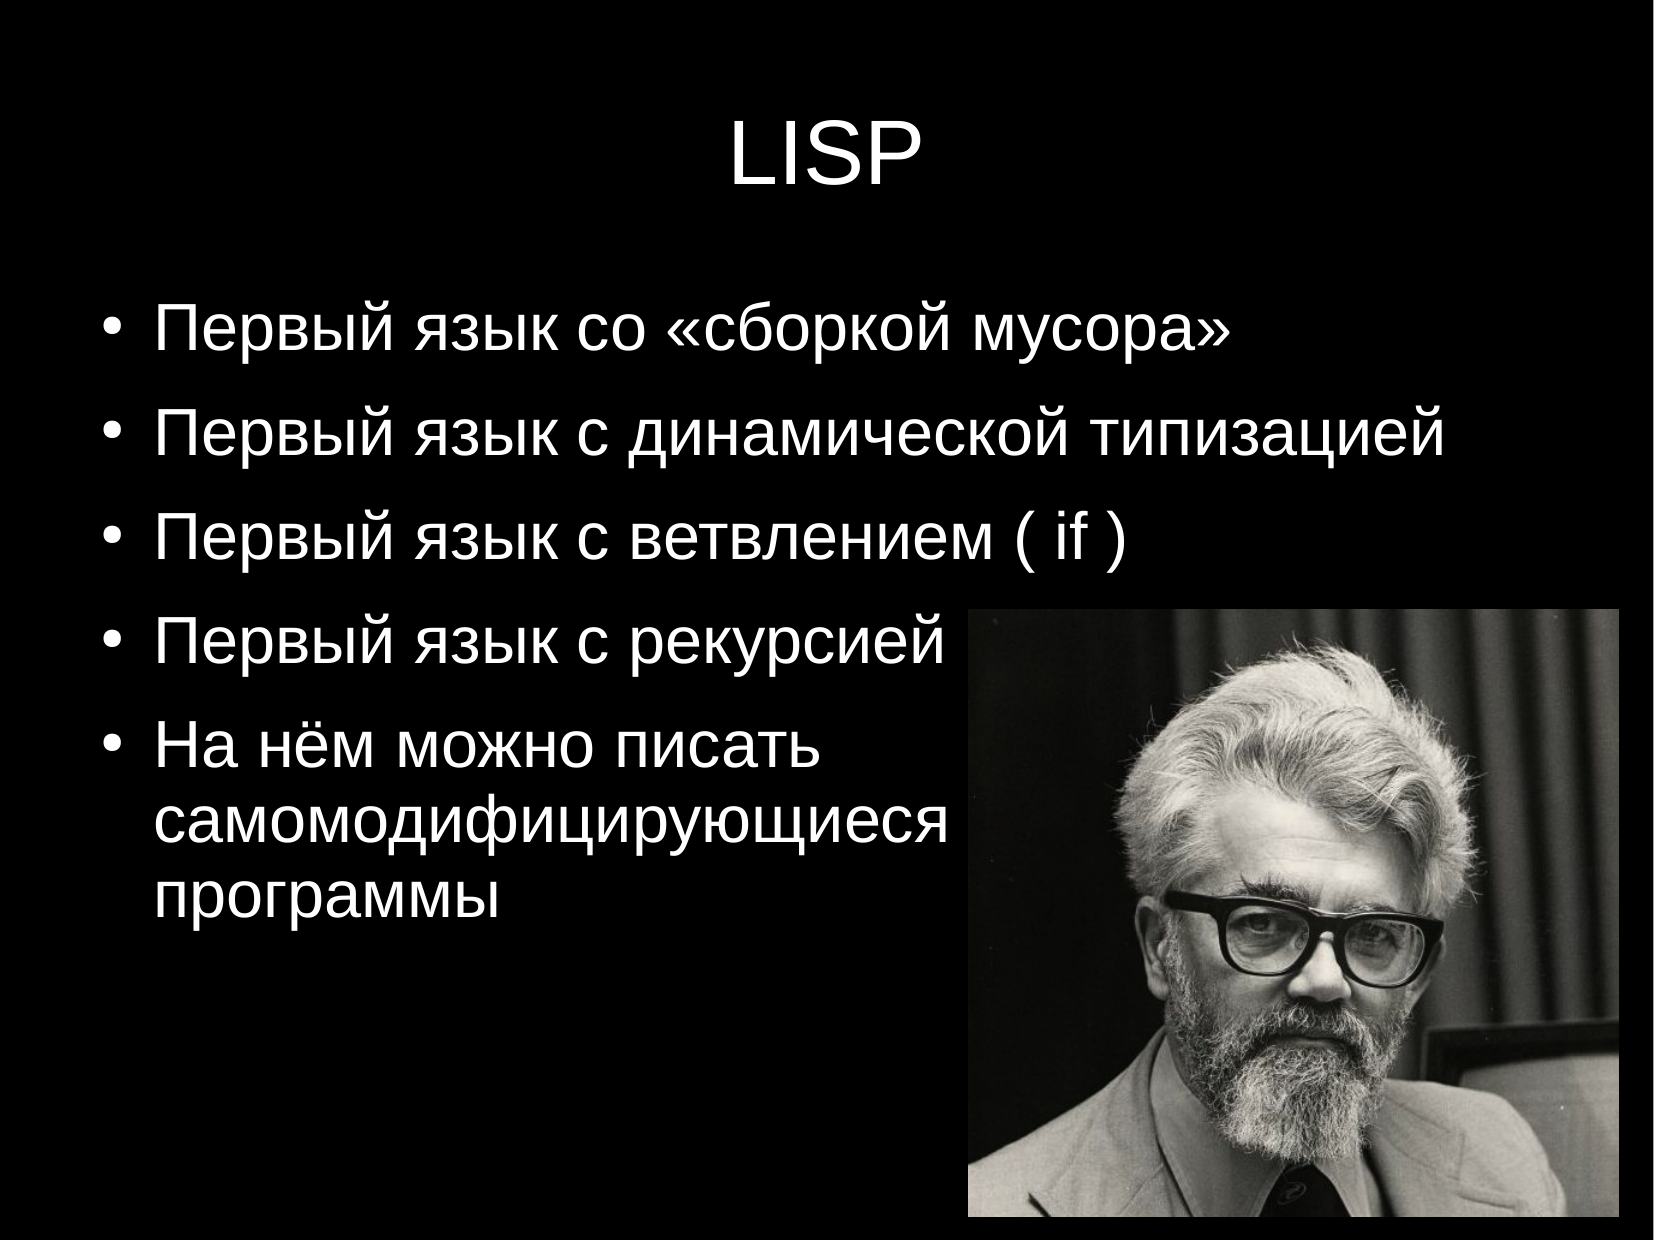

# LISP
Первый язык со «сборкой мусора»
Первый язык с динамической типизацией
Первый язык с ветвлением ( if )
Первый язык с рекурсией
На нём можно писать самомодифицирующиеся
программы